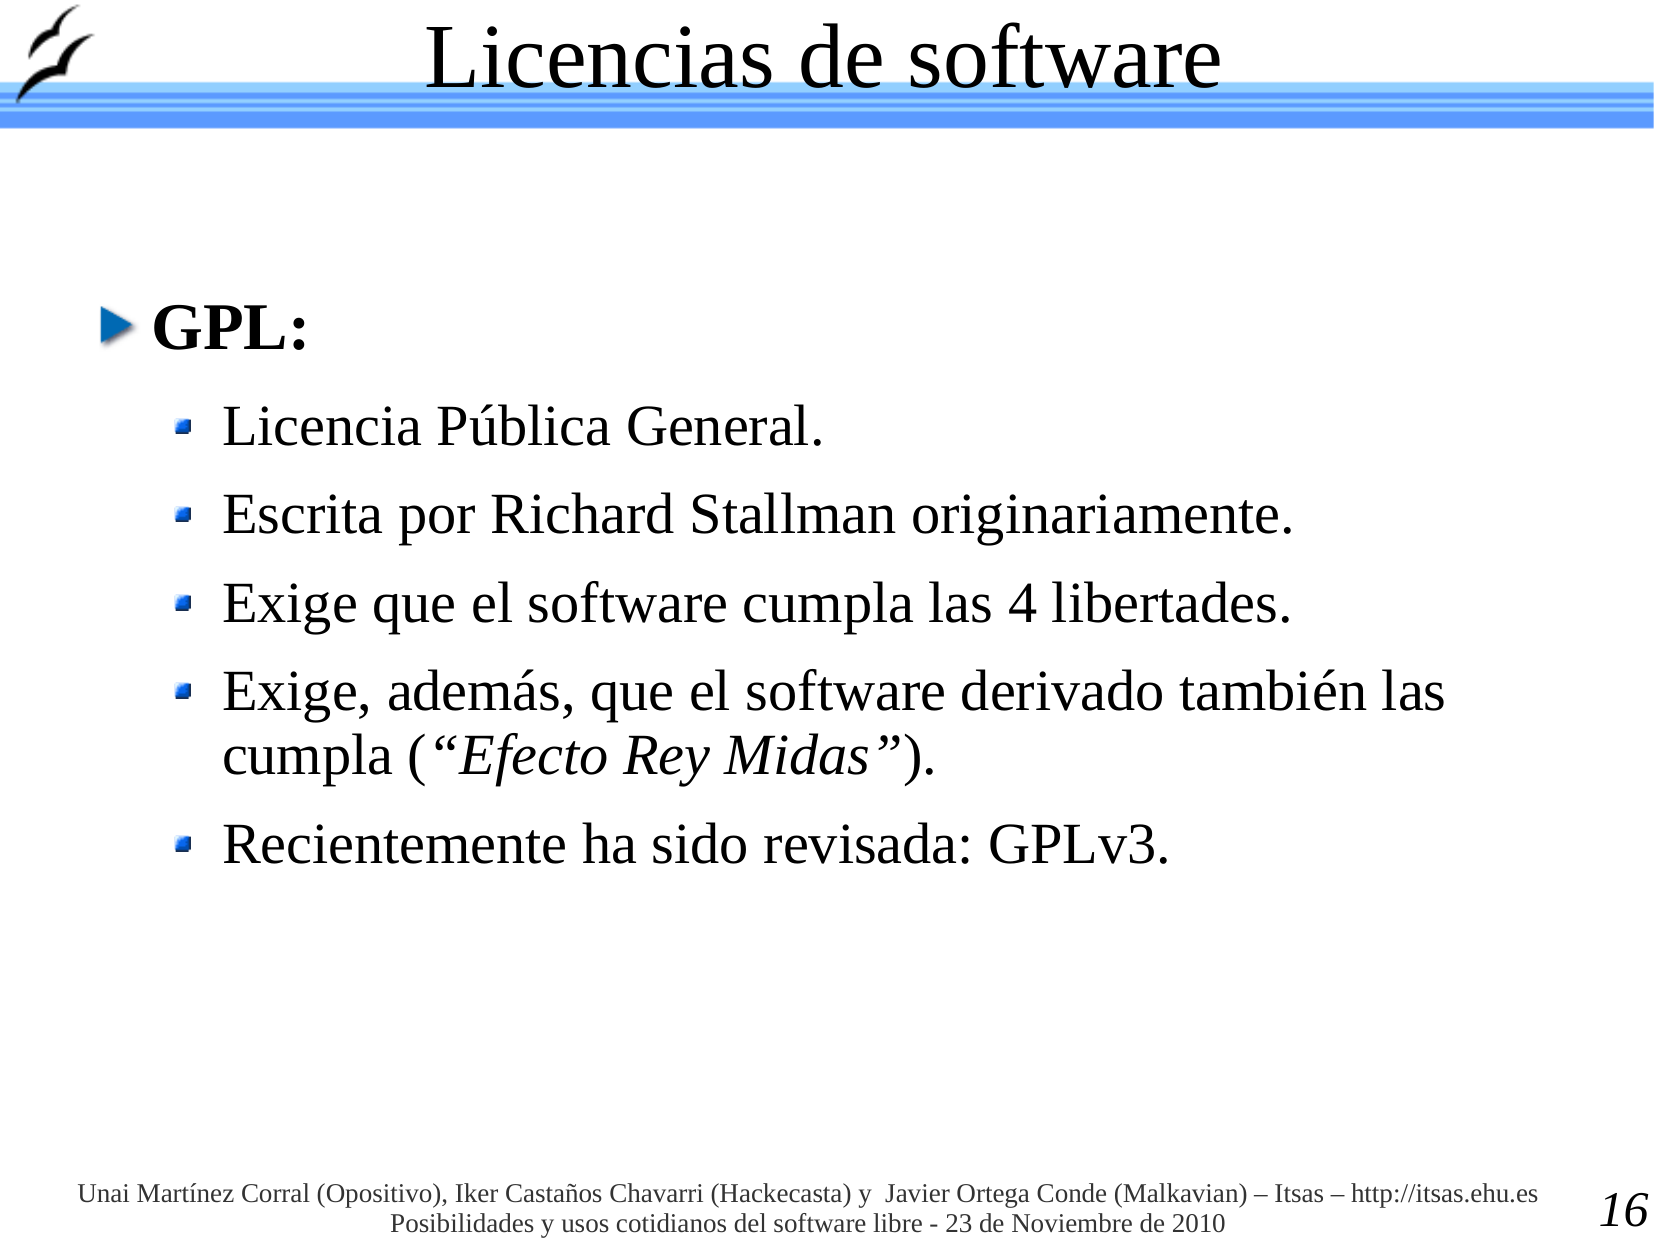

# Licencias de software
GPL:
Licencia Pública General.
Escrita por Richard Stallman originariamente.
Exige que el software cumpla las 4 libertades.
Exige, además, que el software derivado también las cumpla (“Efecto Rey Midas”).
Recientemente ha sido revisada: GPLv3.